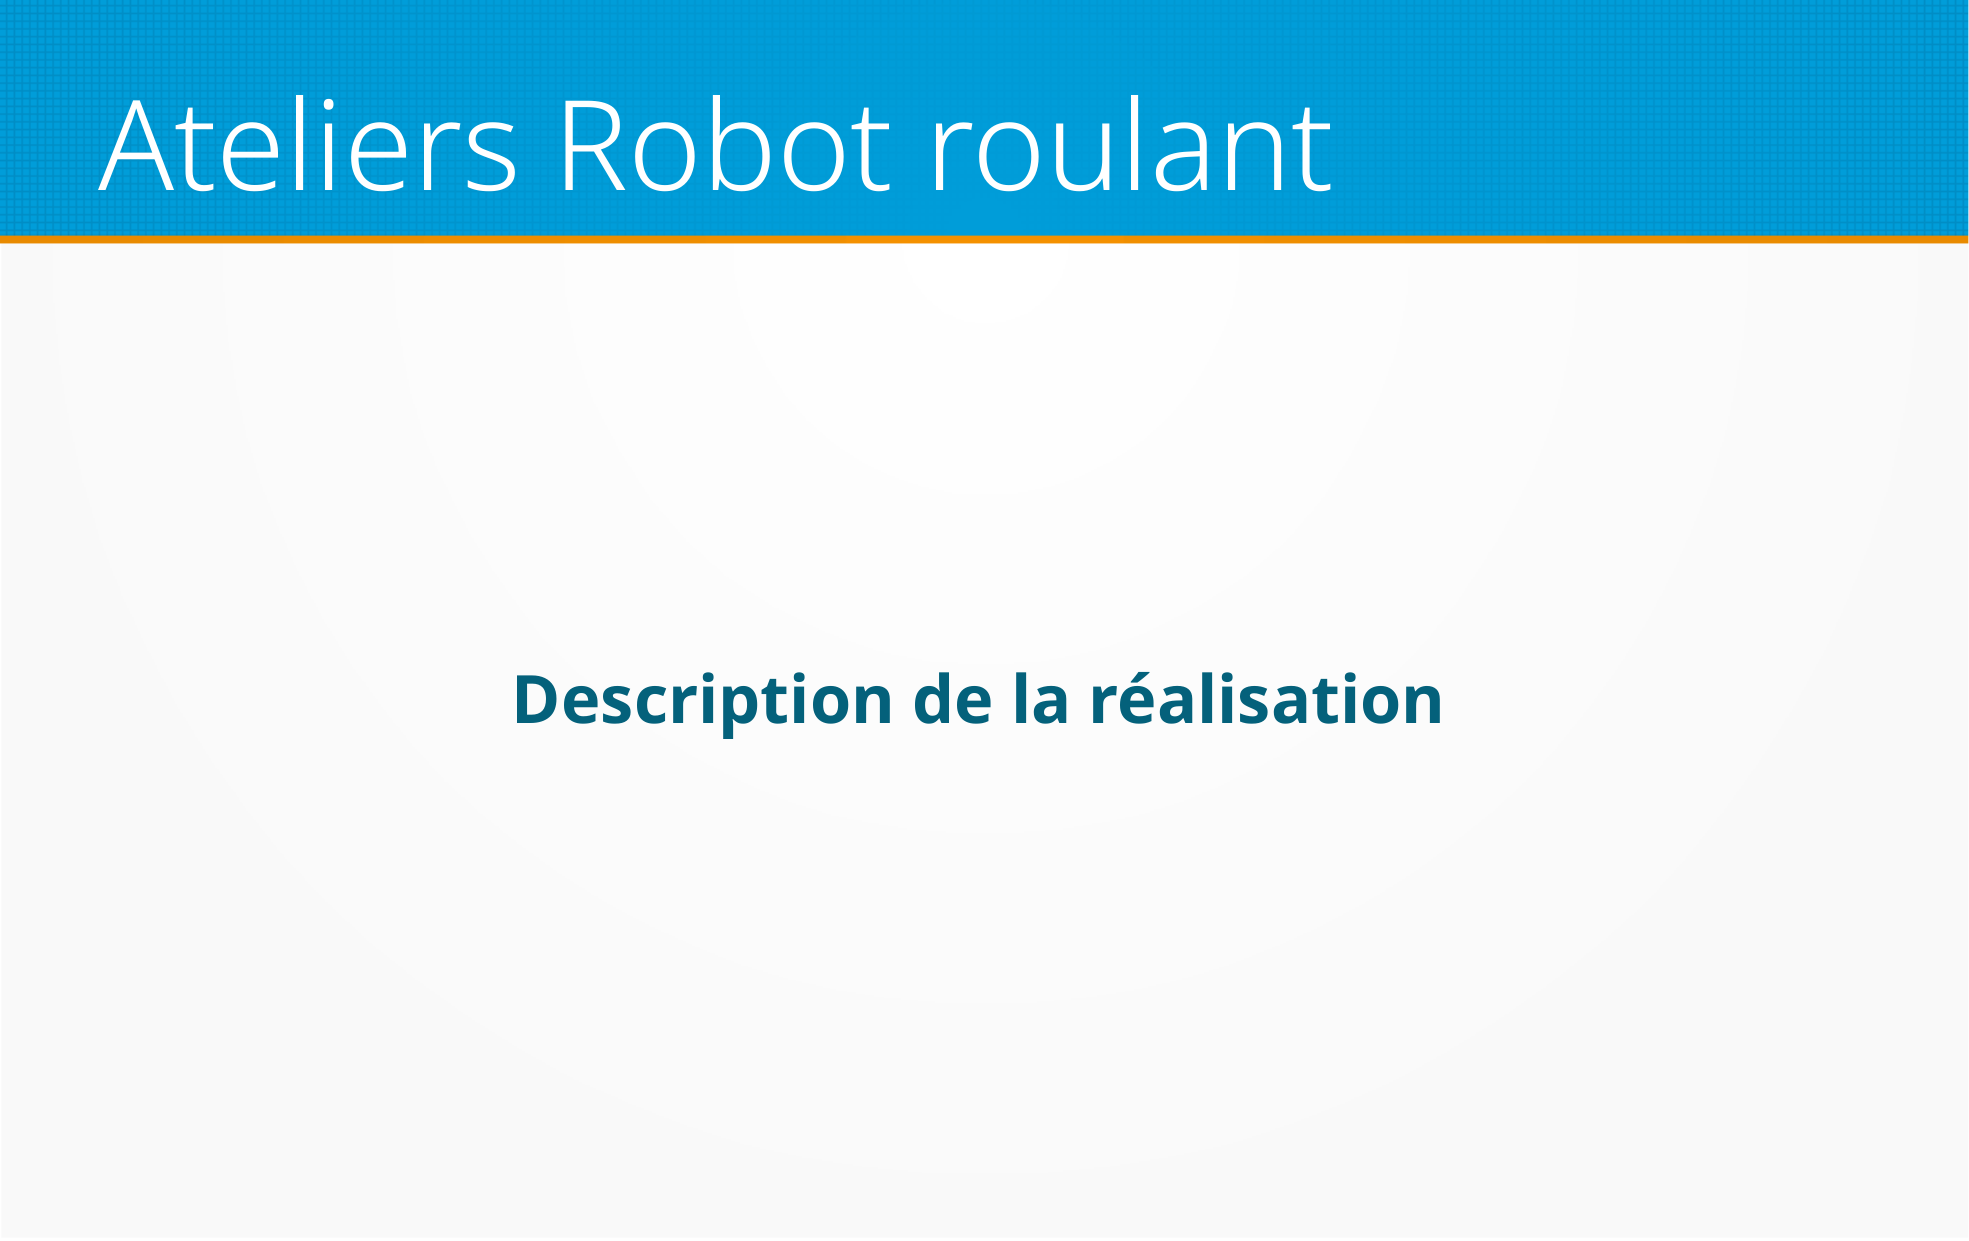

# Ateliers Robot roulant
Description de la réalisation